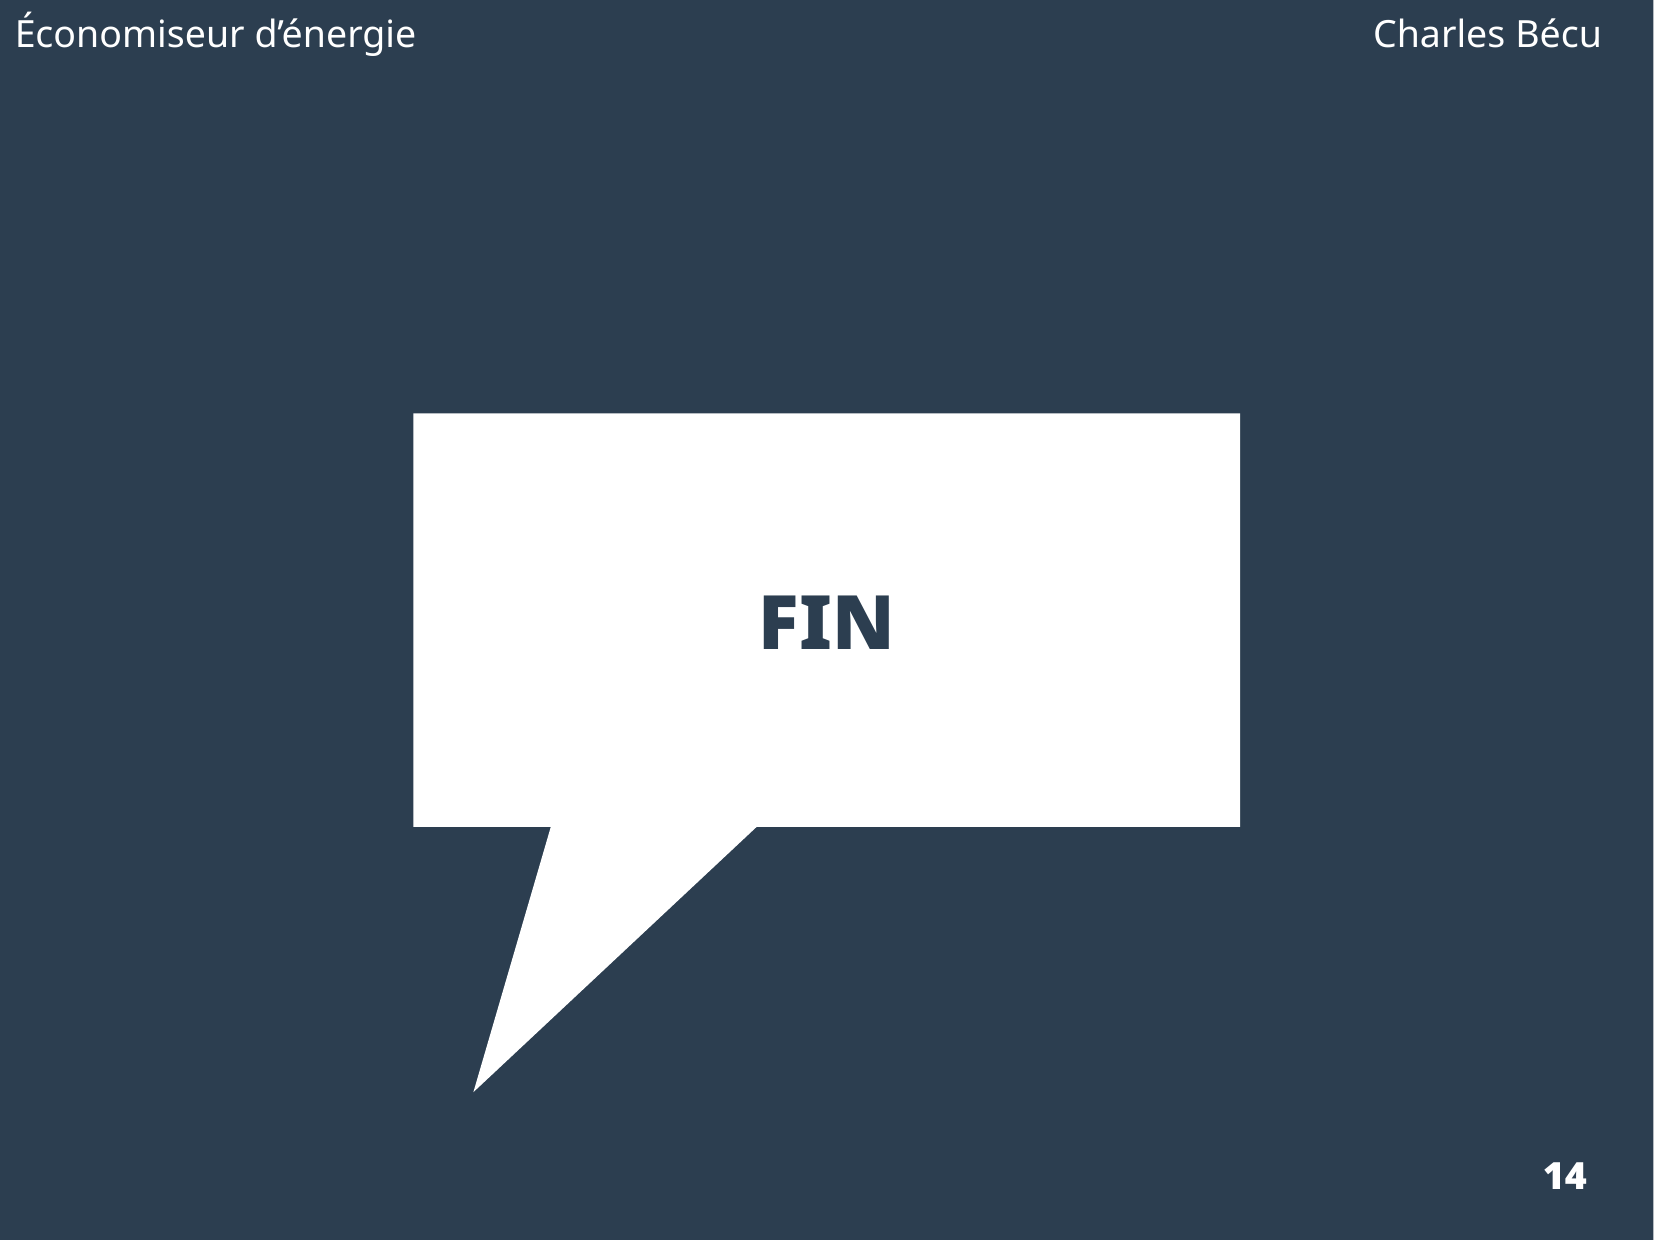

Économiseur d’énergie
Charles Bécu
# FIN
14